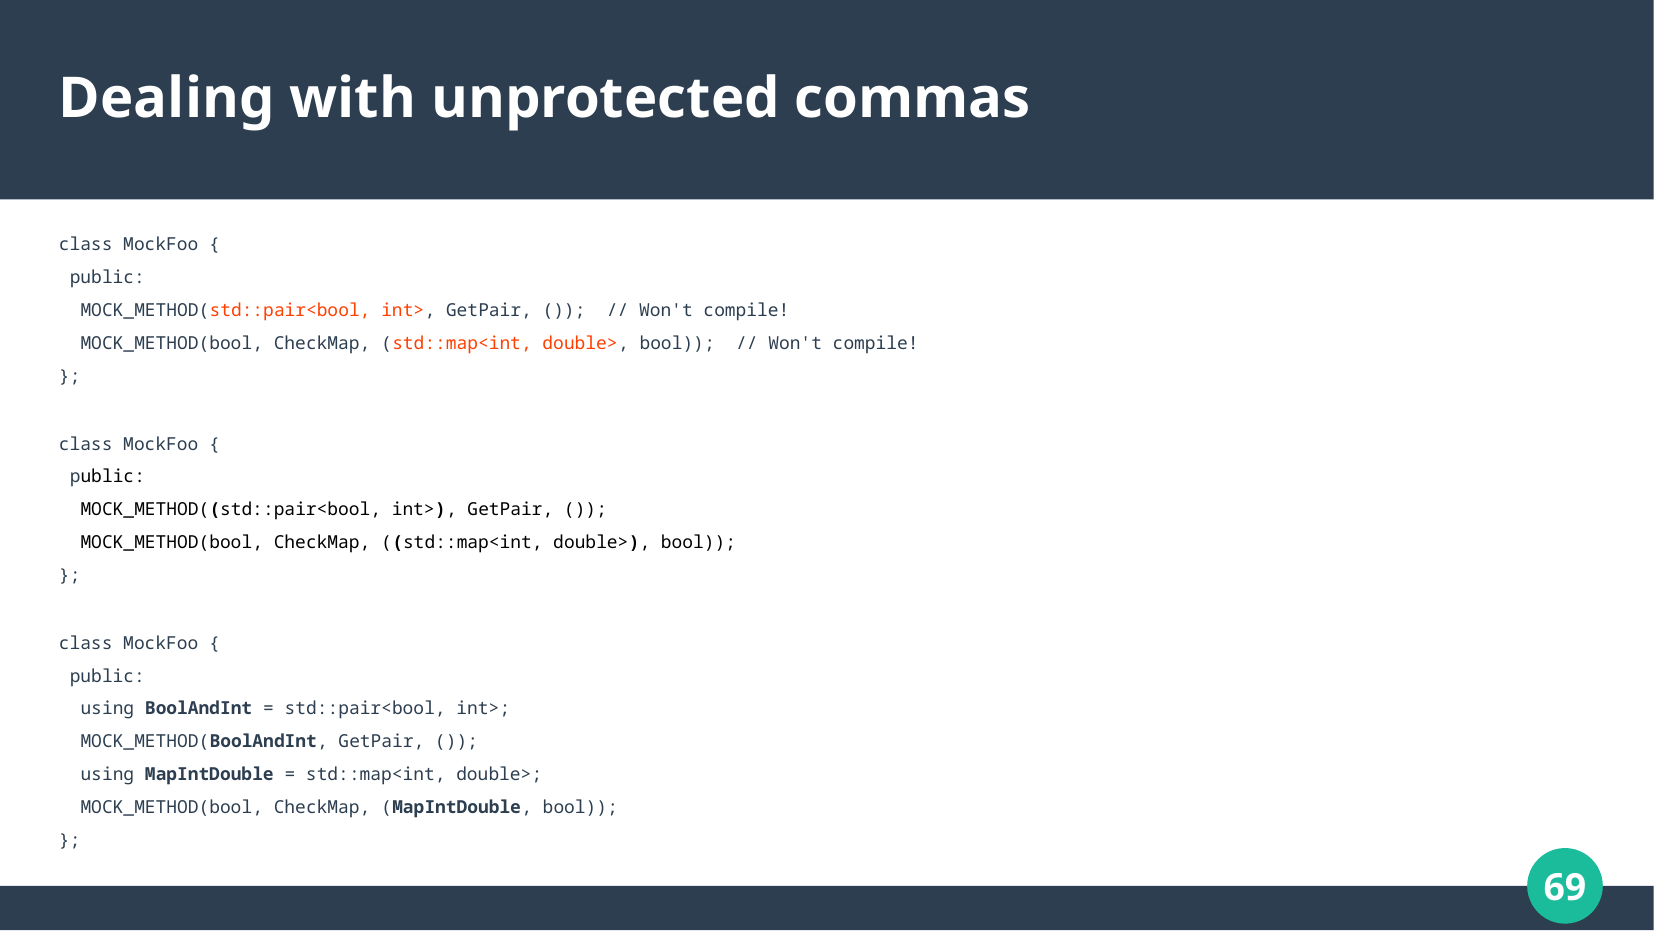

# Dealing with unprotected commas
class MockFoo {
 public:
 MOCK_METHOD(std::pair<bool, int>, GetPair, ()); // Won't compile!
 MOCK_METHOD(bool, CheckMap, (std::map<int, double>, bool)); // Won't compile!
};
class MockFoo {
 public:
 MOCK_METHOD((std::pair<bool, int>), GetPair, ());
 MOCK_METHOD(bool, CheckMap, ((std::map<int, double>), bool));
};
class MockFoo {
 public:
 using BoolAndInt = std::pair<bool, int>;
 MOCK_METHOD(BoolAndInt, GetPair, ());
 using MapIntDouble = std::map<int, double>;
 MOCK_METHOD(bool, CheckMap, (MapIntDouble, bool));
};